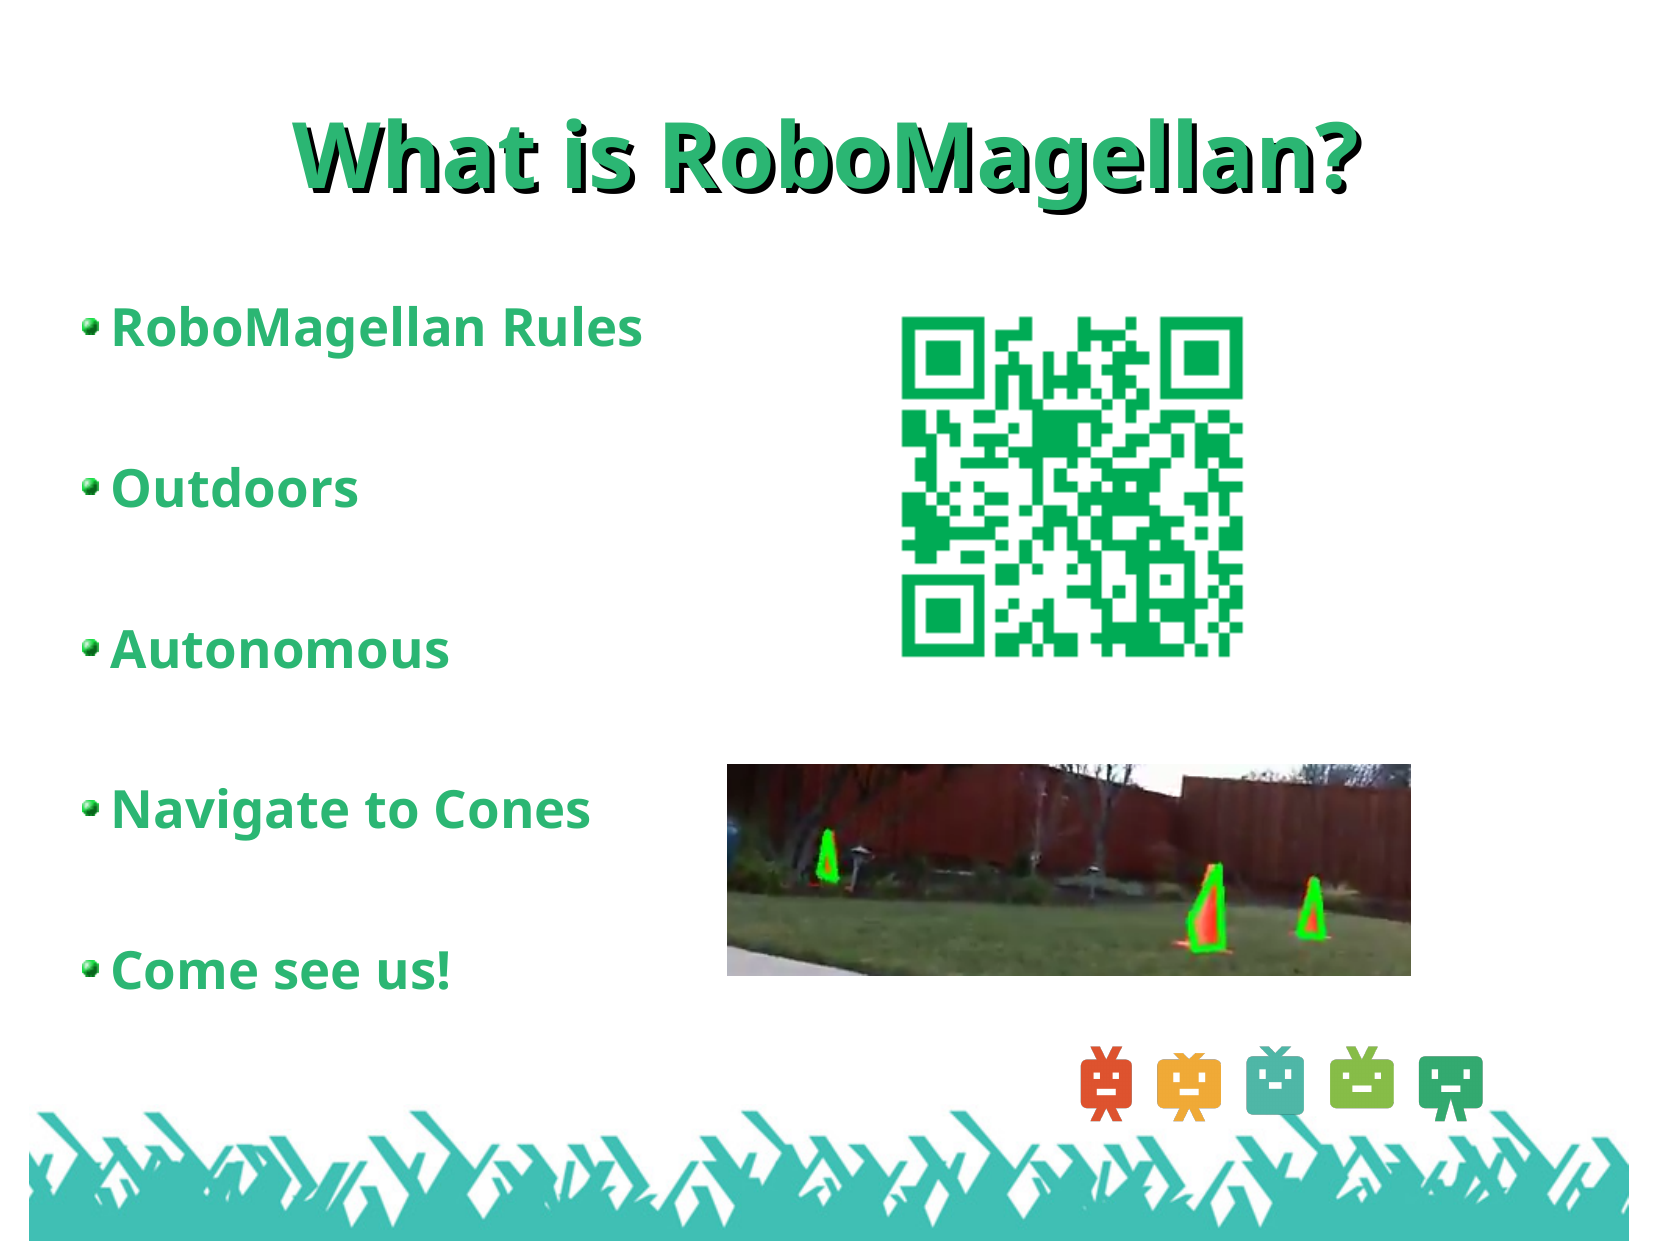

# What is RoboMagellan?
RoboMagellan Rules
Outdoors
Autonomous
Navigate to Cones
Come see us!